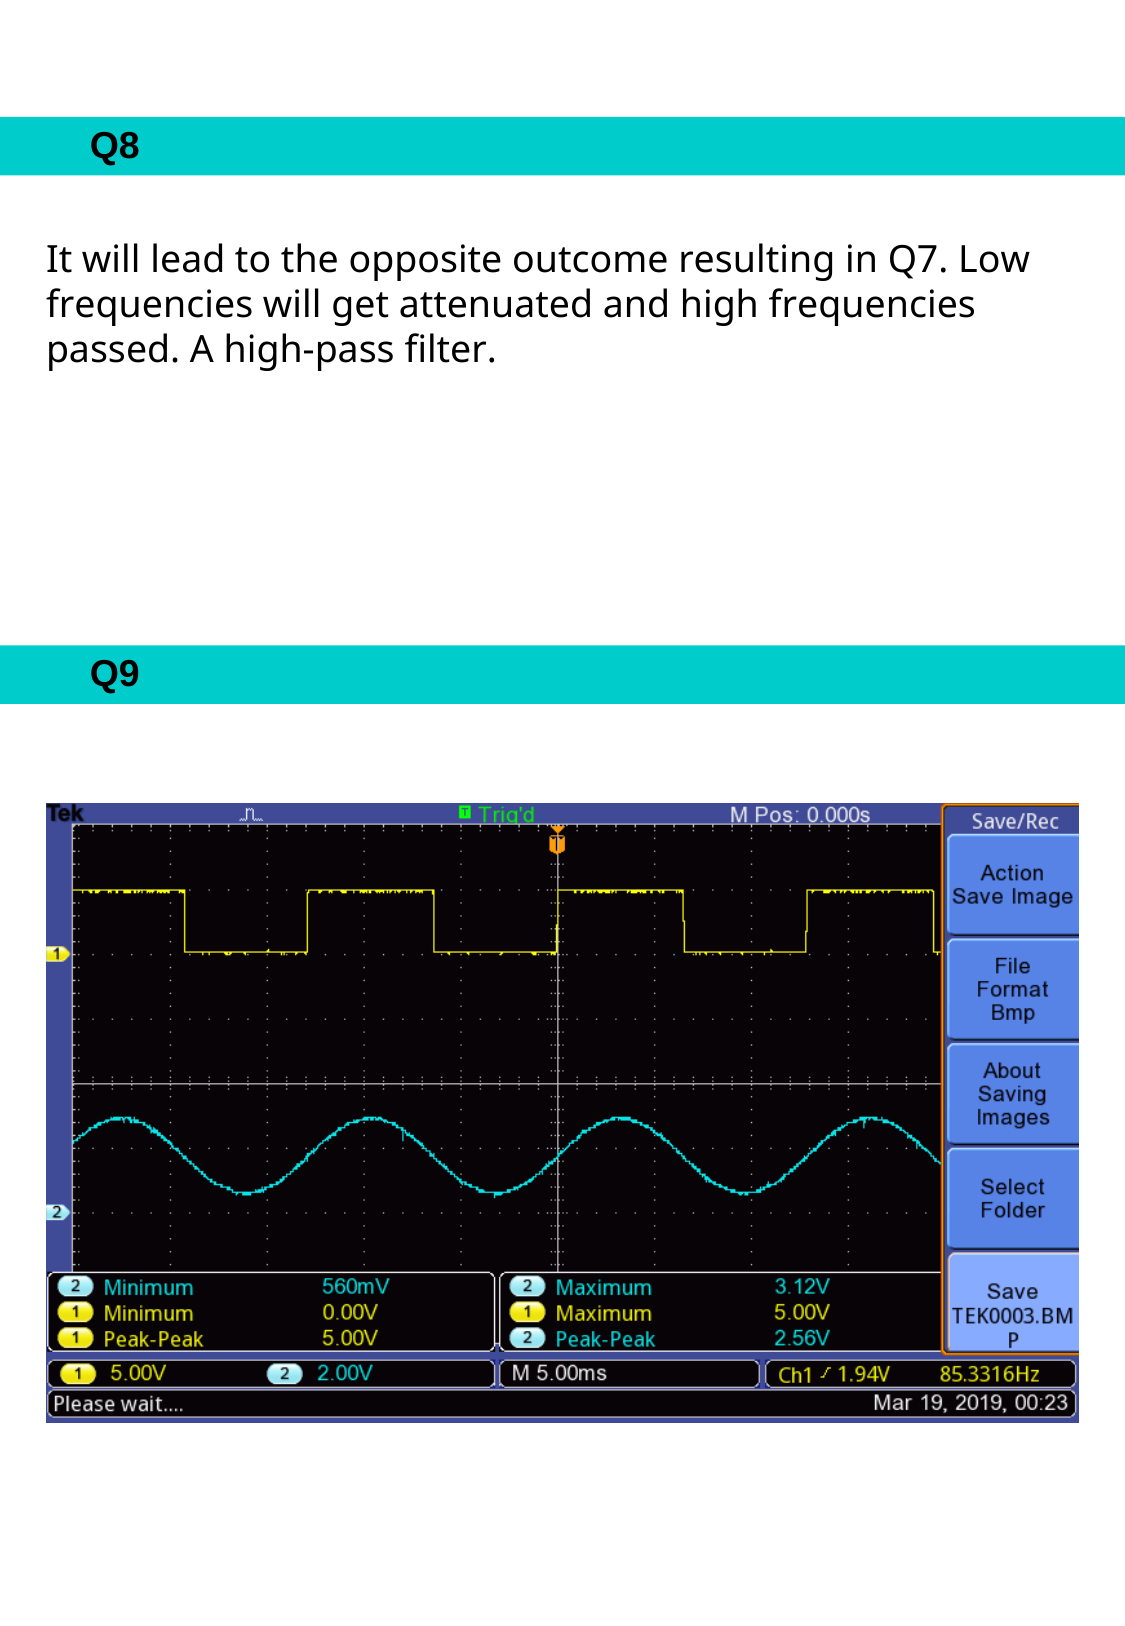

Q8
It will lead to the opposite outcome resulting in Q7. Low frequencies will get attenuated and high frequencies passed. A high-pass filter.
	Q9